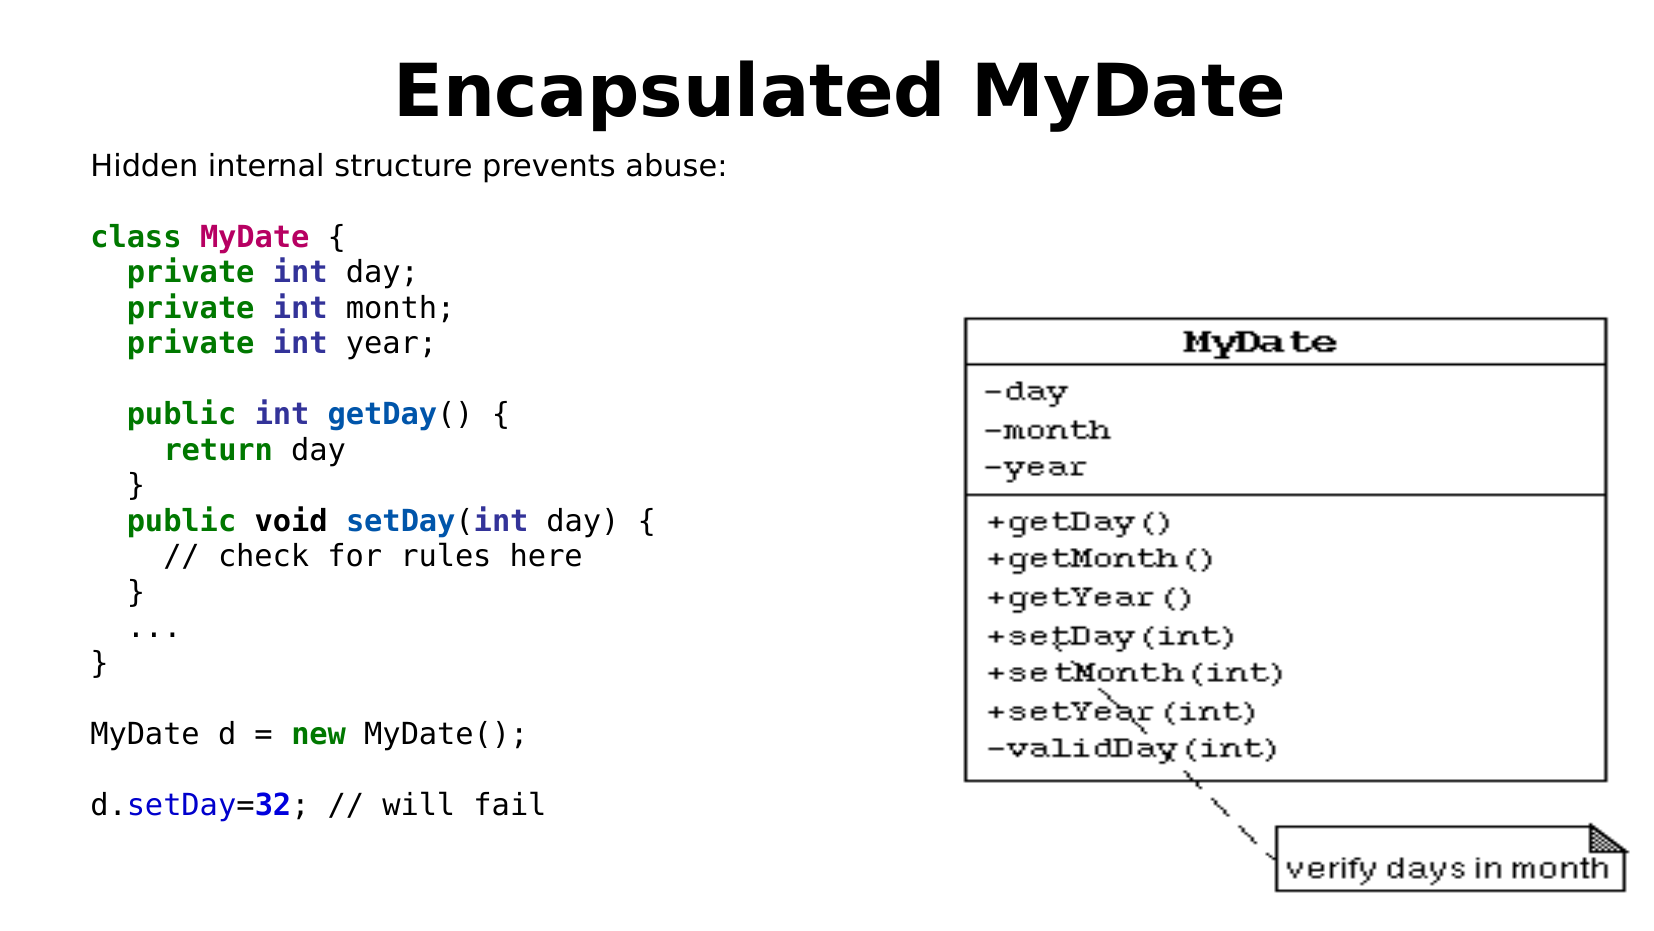

# Encapsulated MyDate
Hidden internal structure prevents abuse:
class MyDate {
 private int day;
 private int month;
 private int year;
 public int getDay() {
 return day
 }
 public void setDay(int day) {
 // check for rules here
 }
 ...
}
MyDate d = new MyDate();
d.setDay=32; // will fail